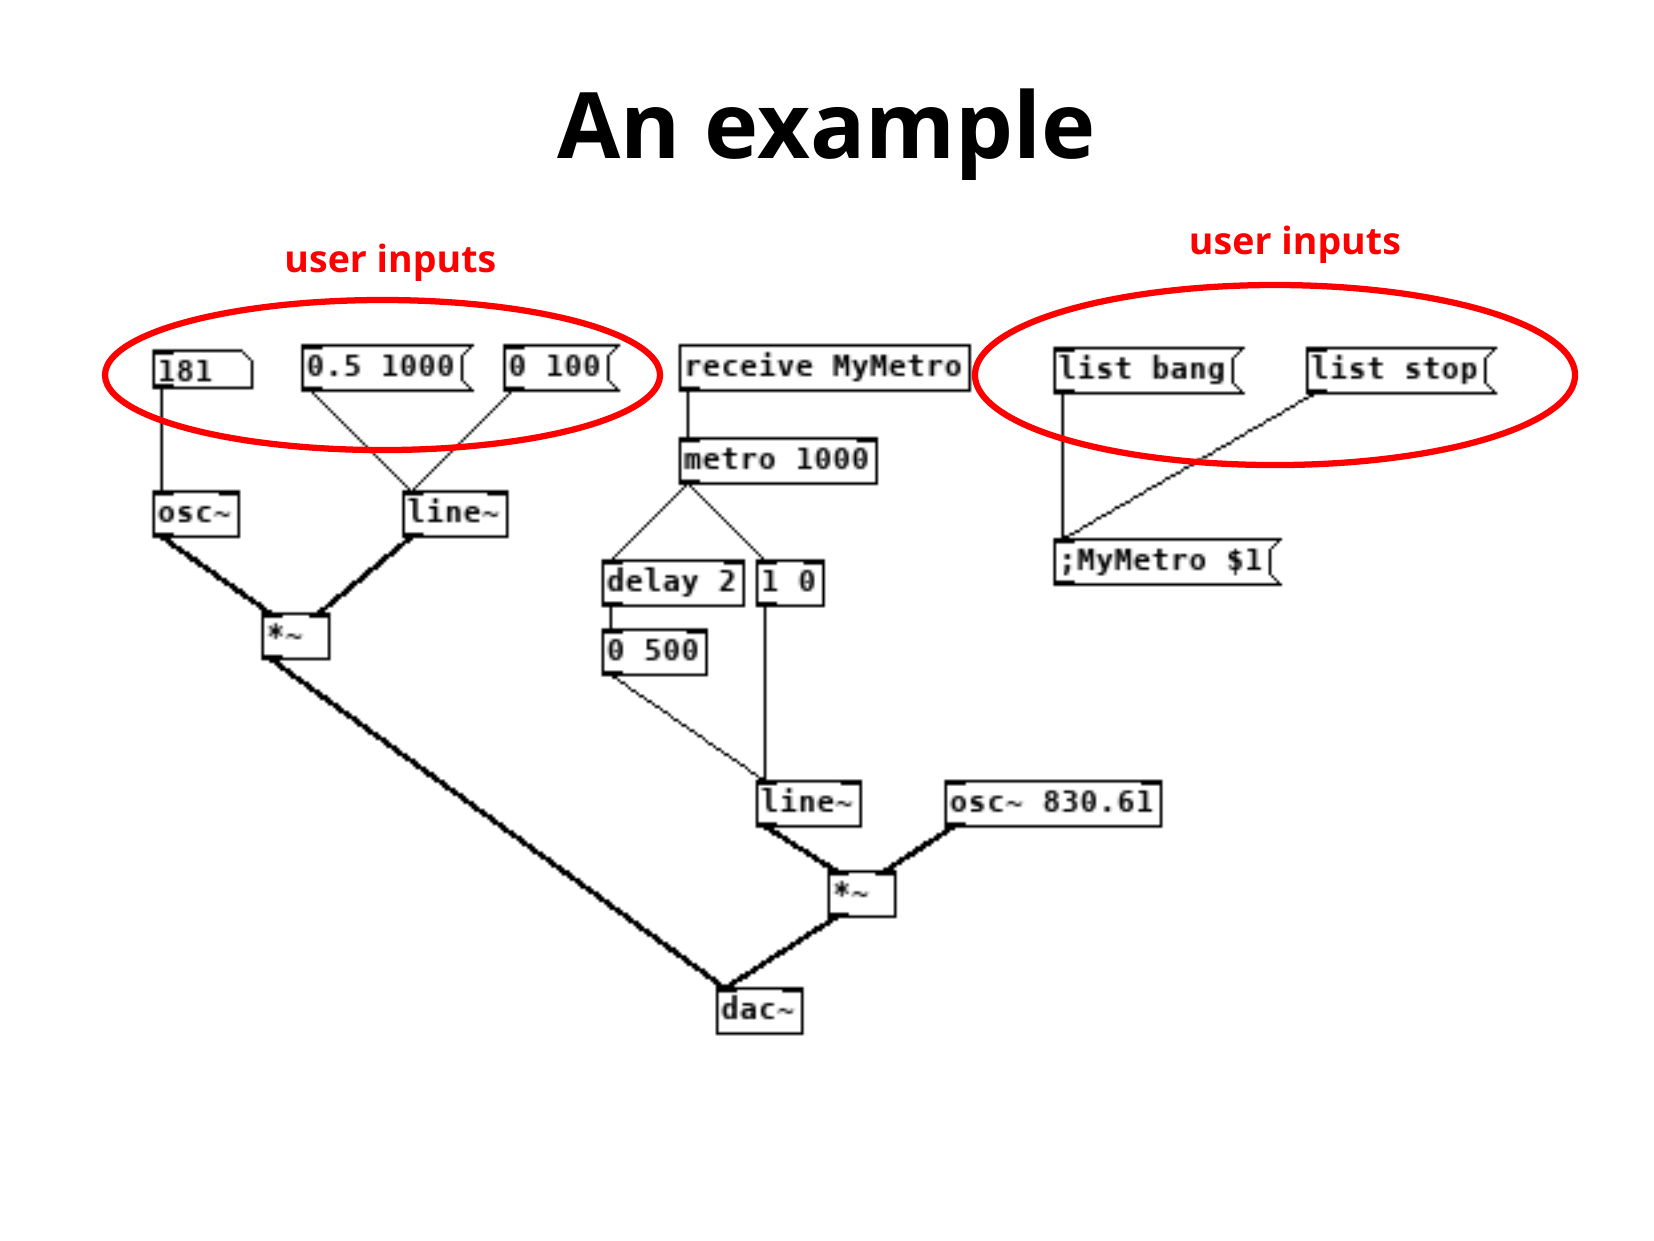

# An example
user inputs
user inputs